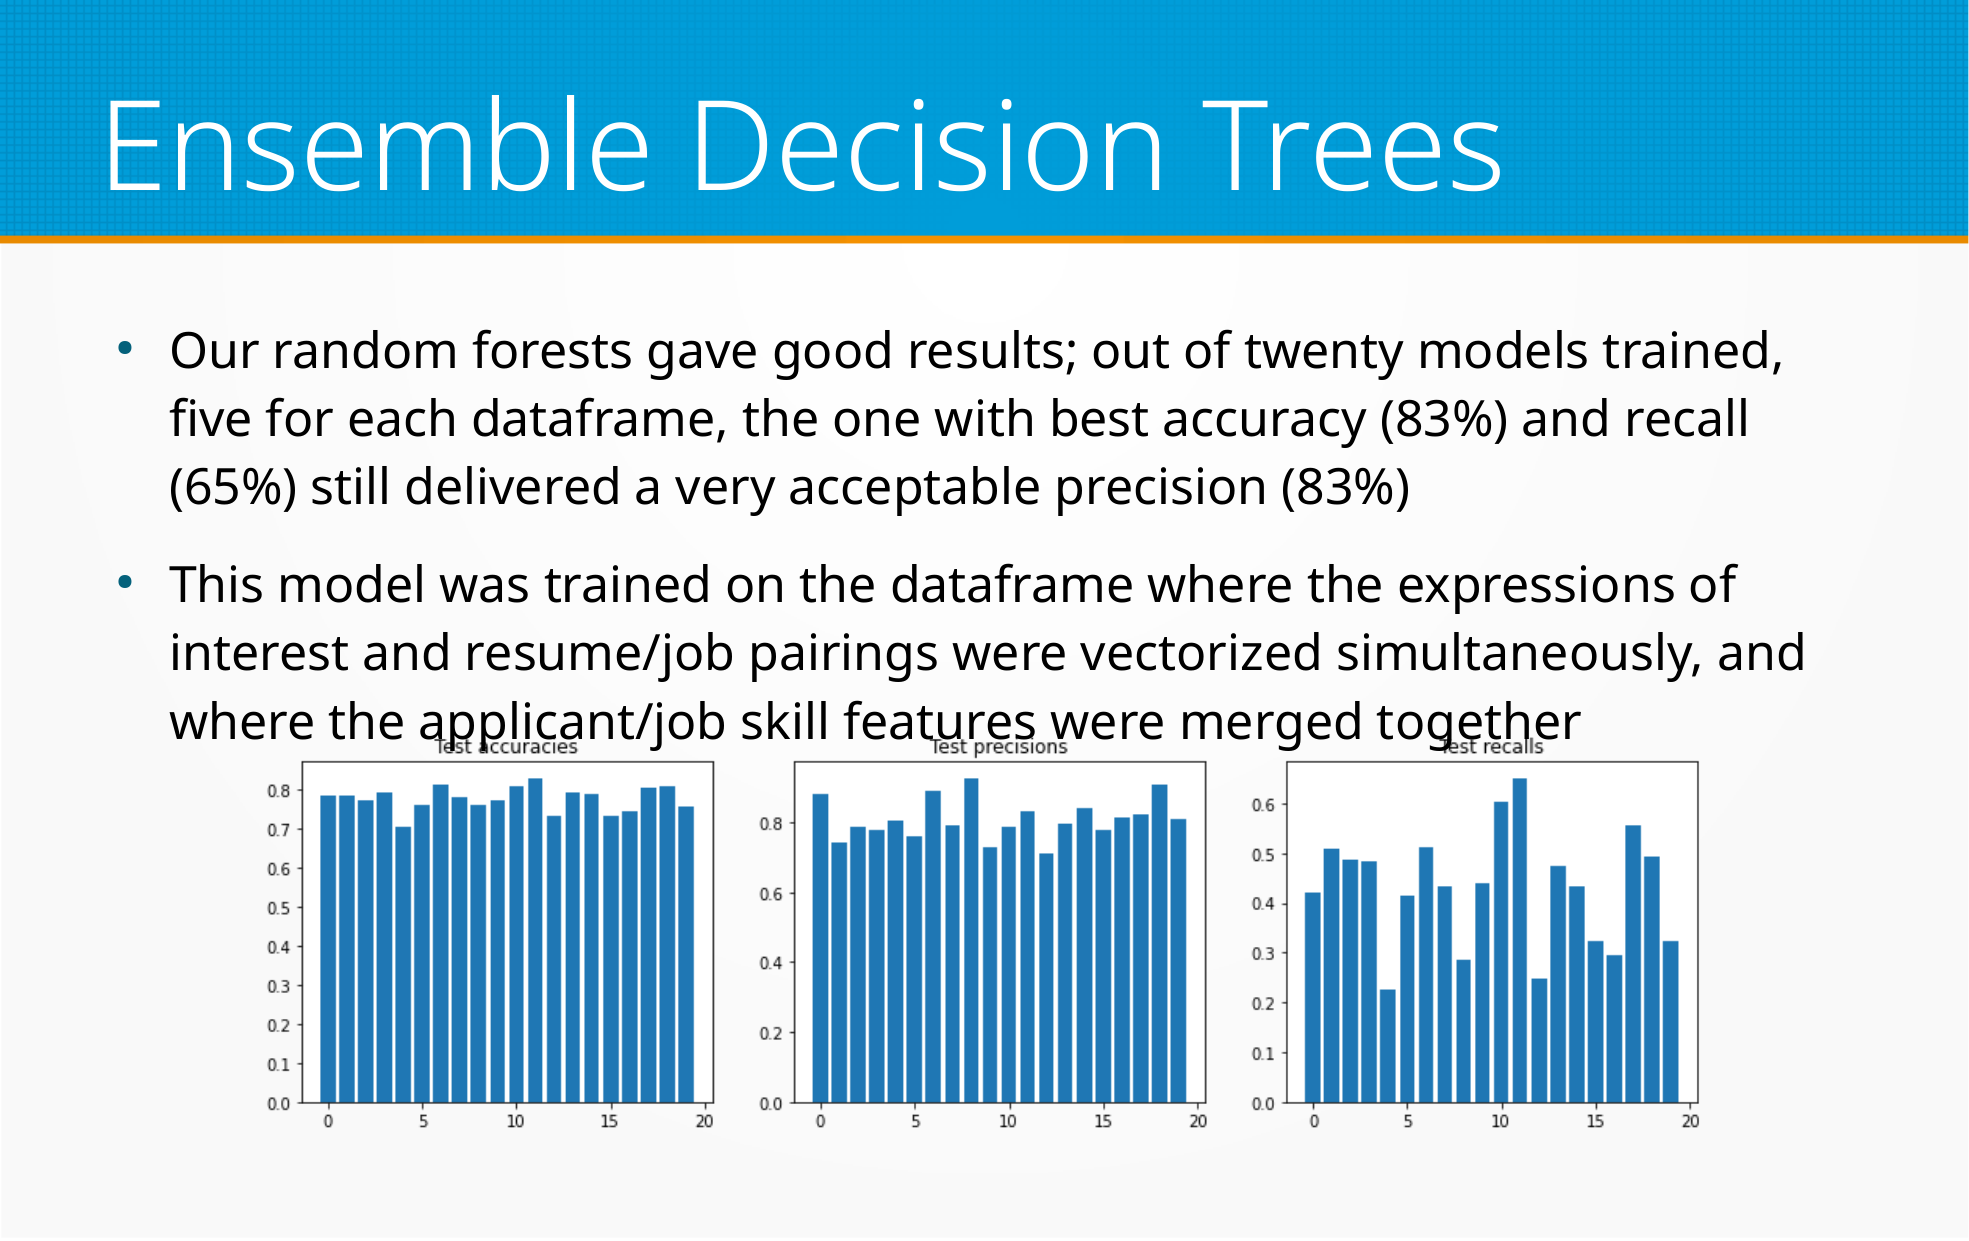

# Ensemble Decision Trees
Our random forests gave good results; out of twenty models trained, five for each dataframe, the one with best accuracy (83%) and recall (65%) still delivered a very acceptable precision (83%)
This model was trained on the dataframe where the expressions of interest and resume/job pairings were vectorized simultaneously, and where the applicant/job skill features were merged together